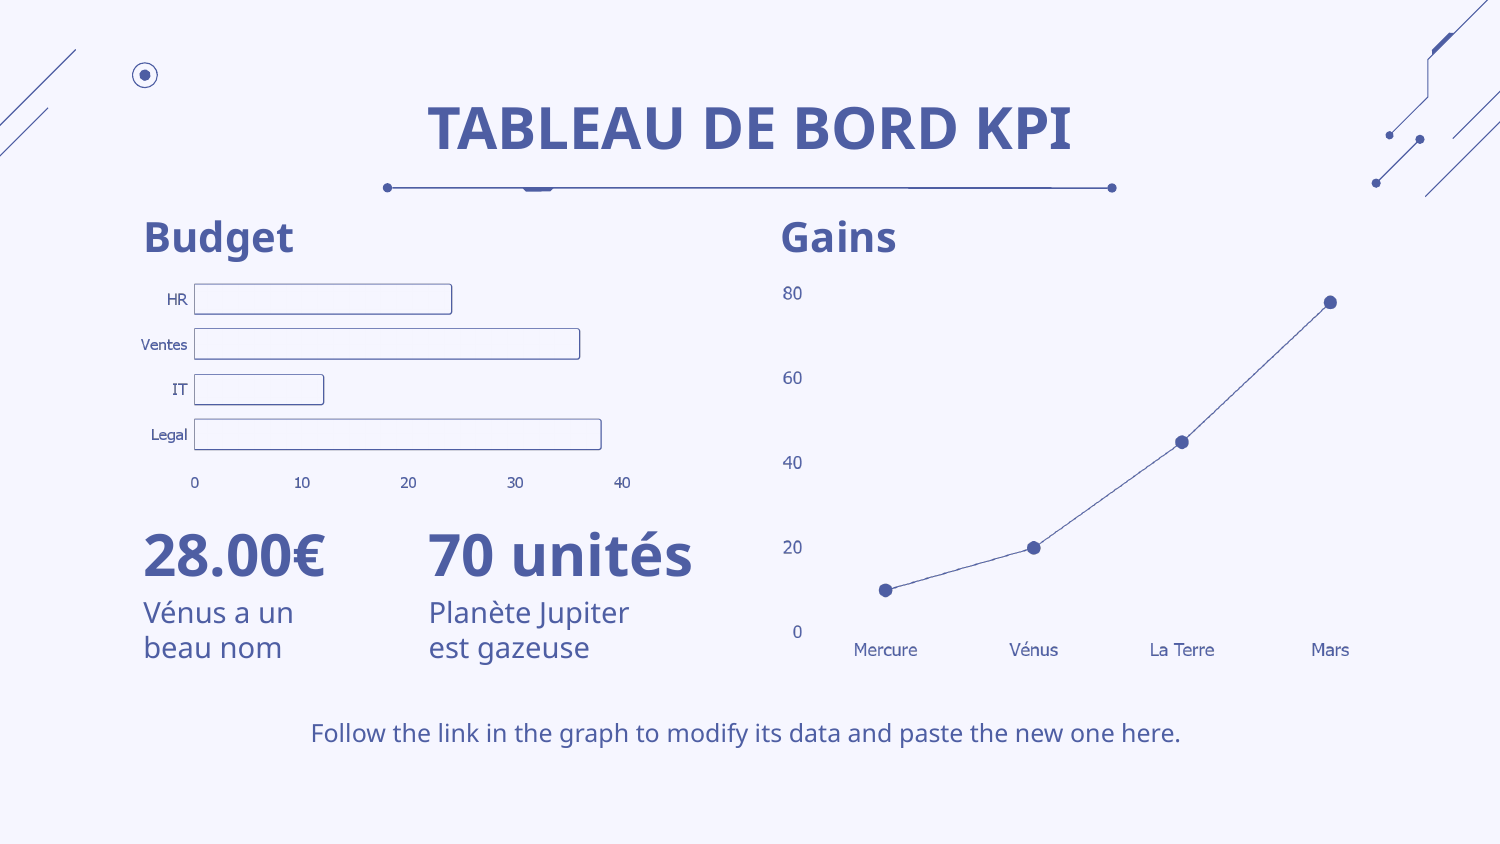

# TABLEAU DE BORD KPI
Budget
Gains
28.00€
70 unités
Vénus a un beau nom
Planète Jupiter est gazeuse
Follow the link in the graph to modify its data and paste the new one here.